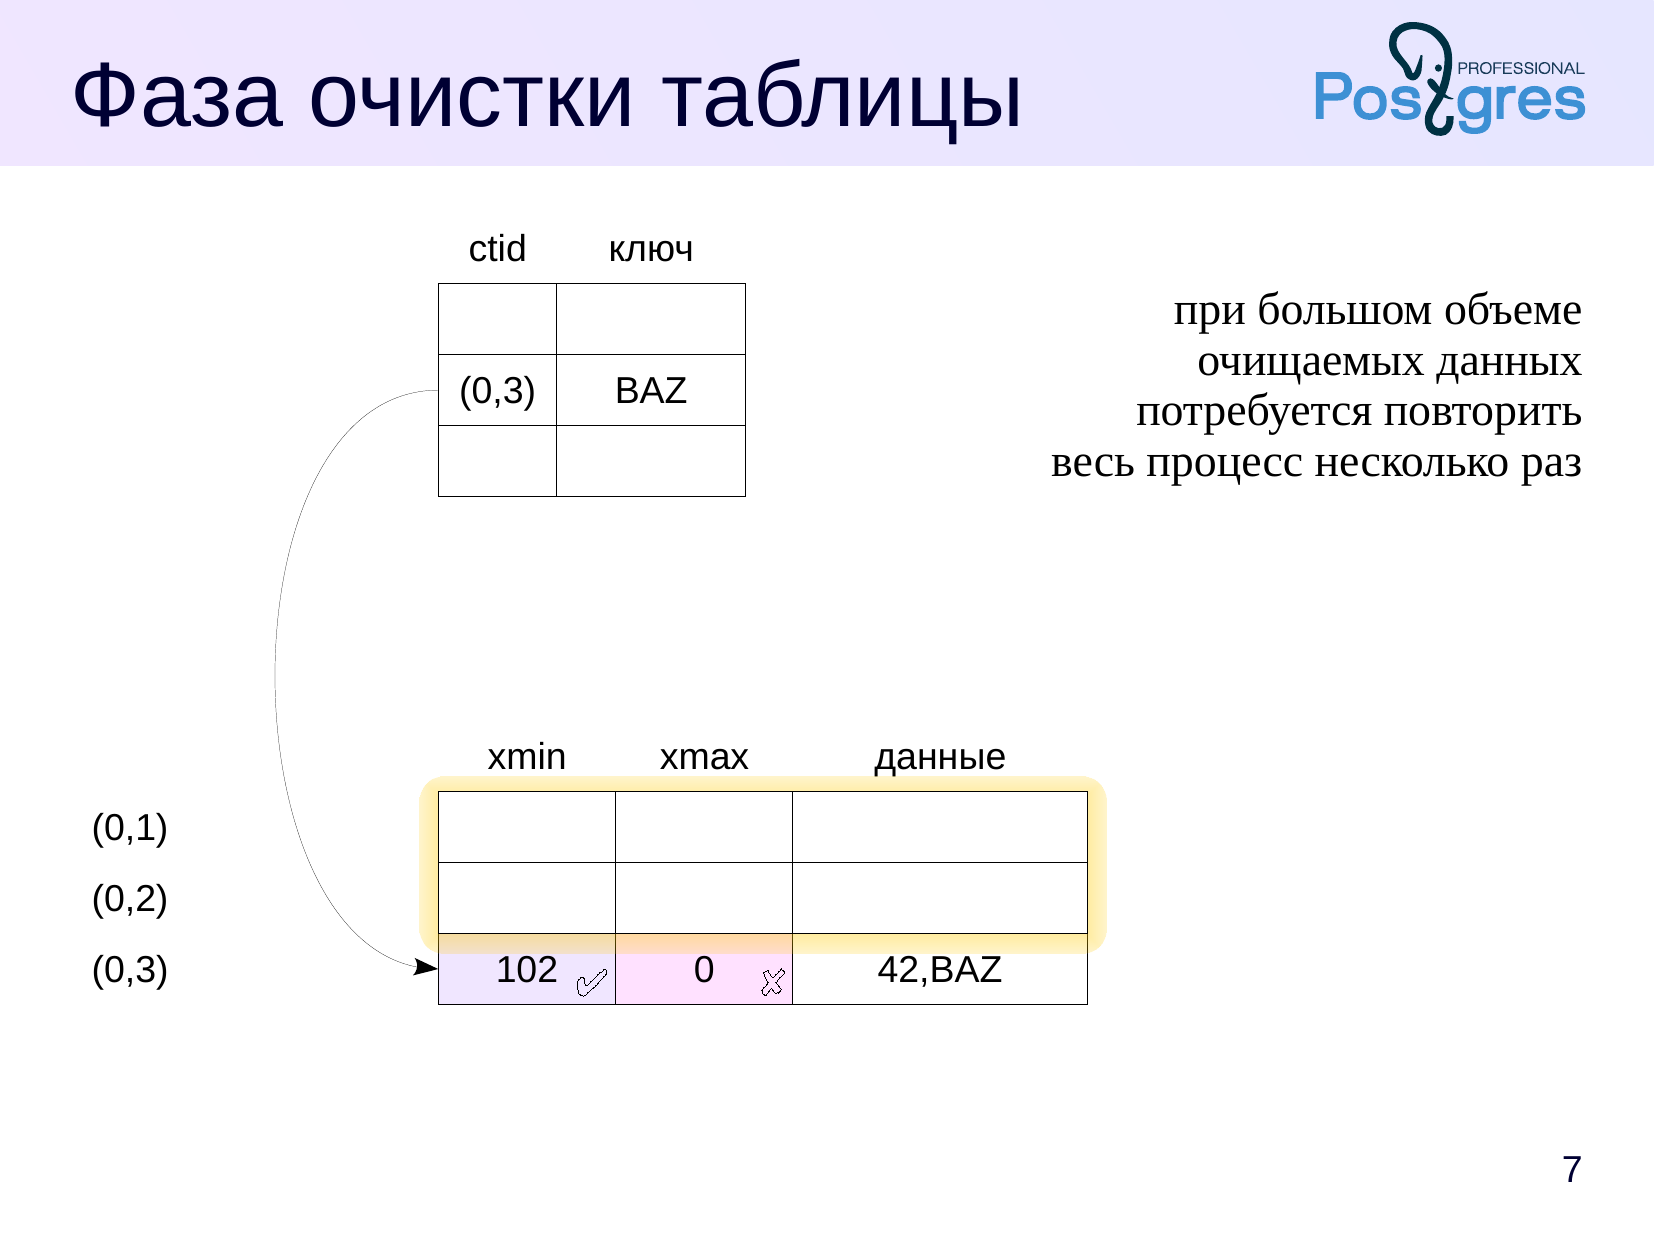

# Фаза очистки таблицы
ctid
ключ
при большом объеме
очищаемых данных
потребуется повторить
весь процесс несколько раз
(0,3)
BAZ
xmin
xmax
данные
(0,1)
(0,2)
(0,3)
102
0
42,BAZ